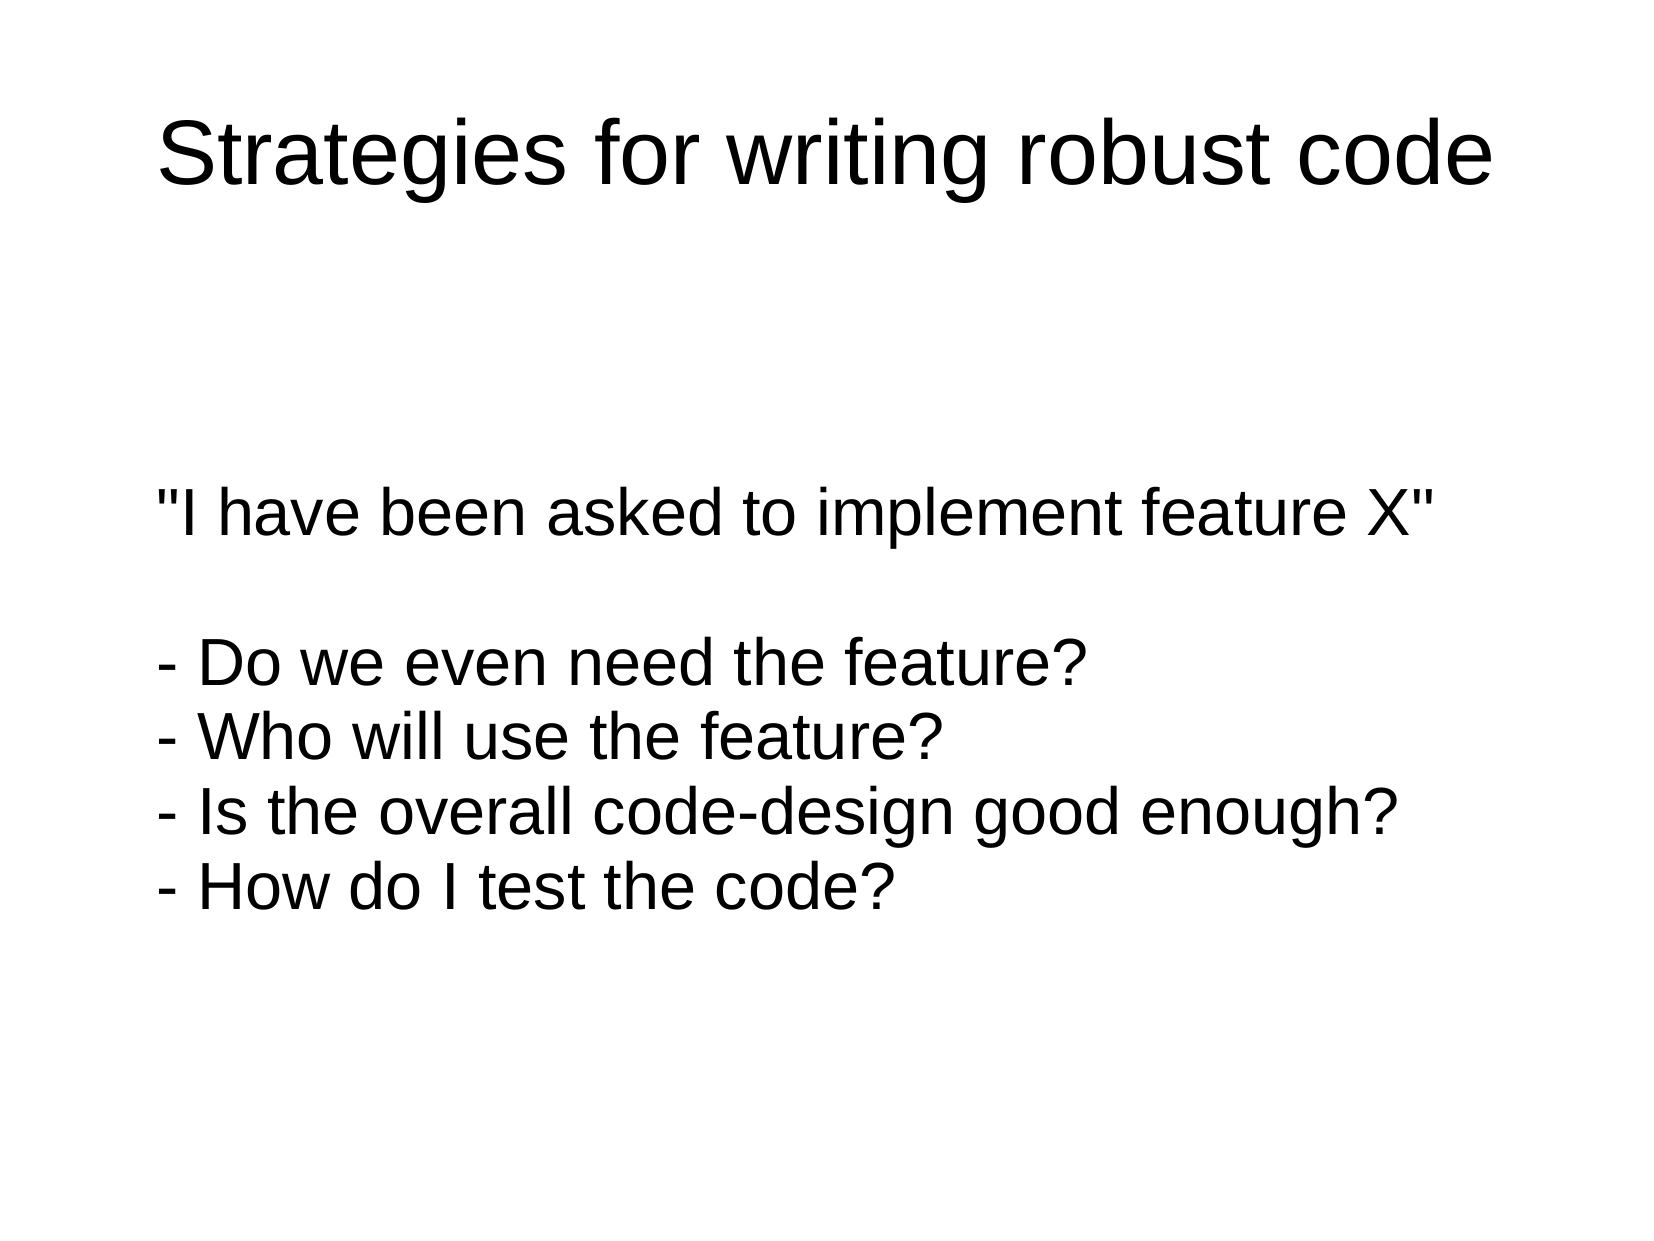

# Strategies for writing robust code
	"I have been asked to implement feature X"
	- Do we even need the feature?
	- Who will use the feature?
	- Is the overall code-design good enough?
	- How do I test the code?